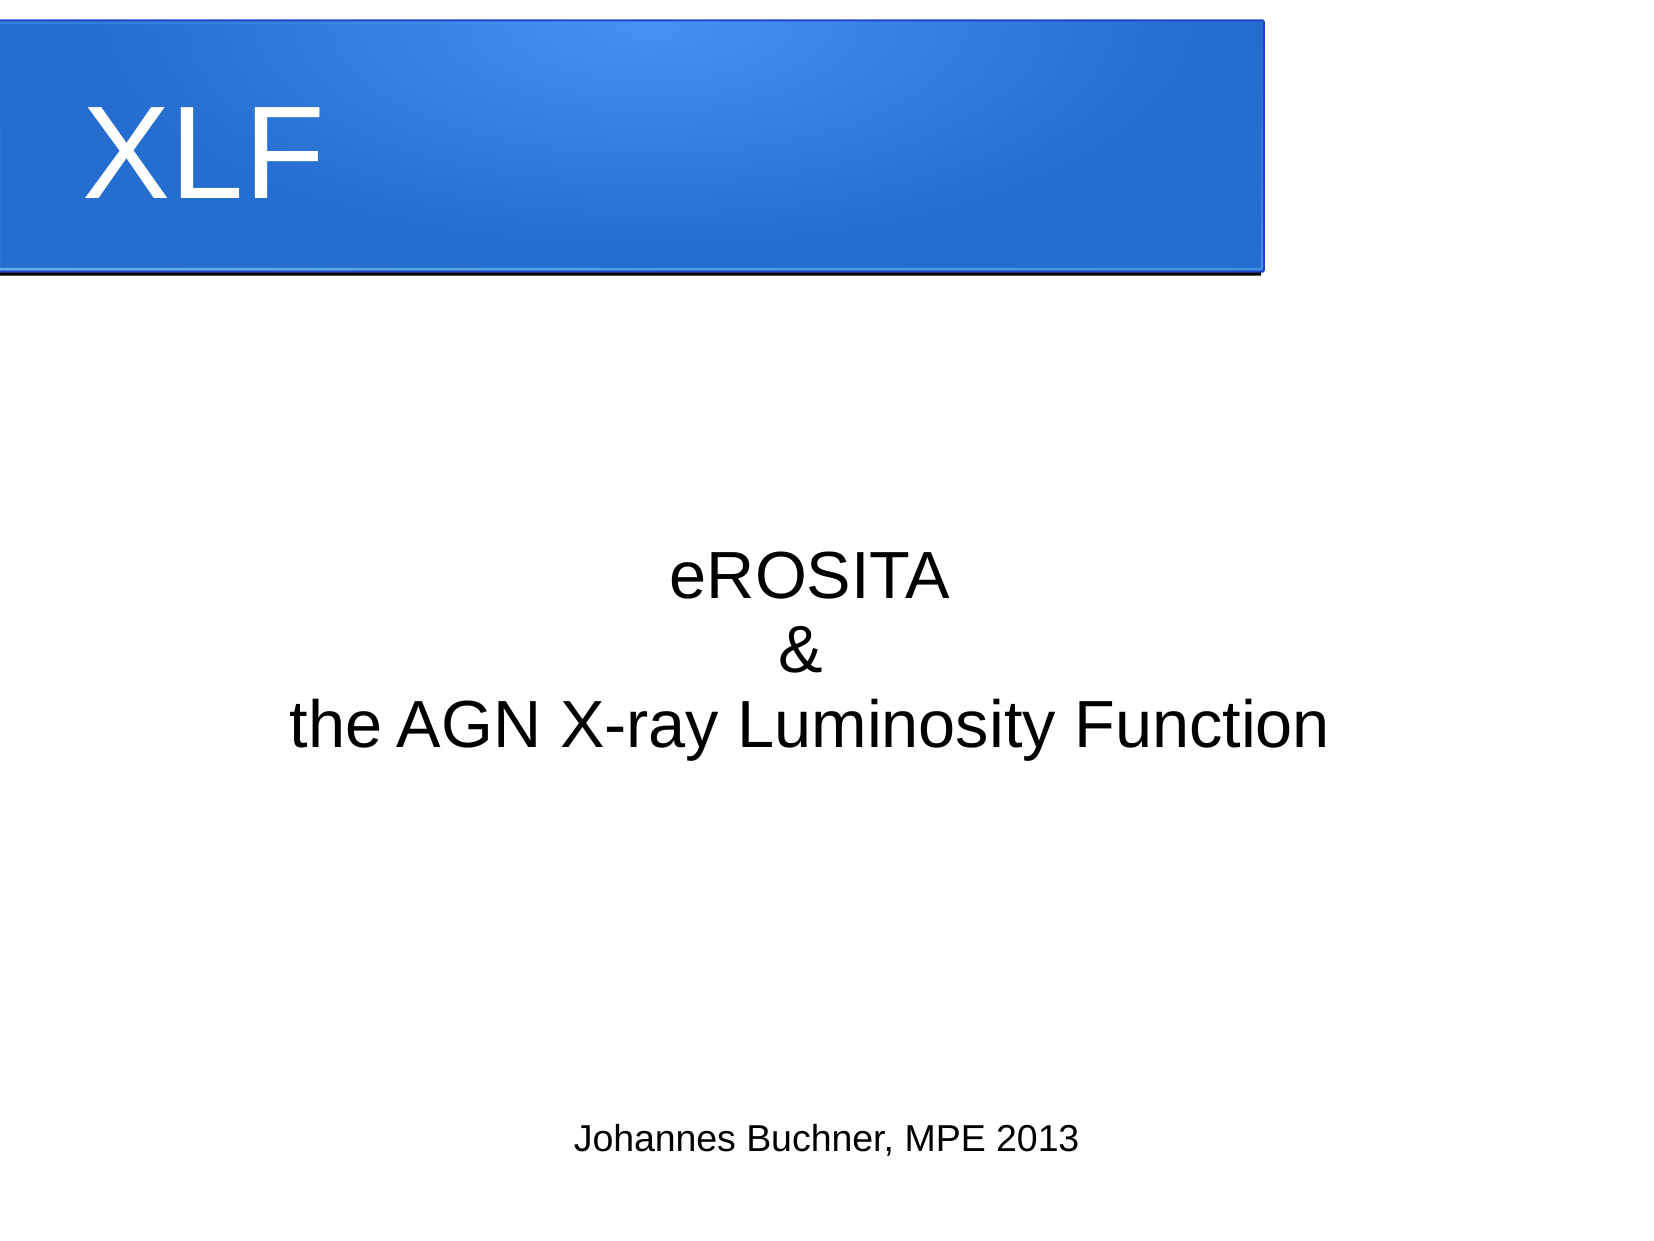

# XLF
eROSITA
&
the AGN X-ray Luminosity Function
Johannes Buchner, MPE 2013